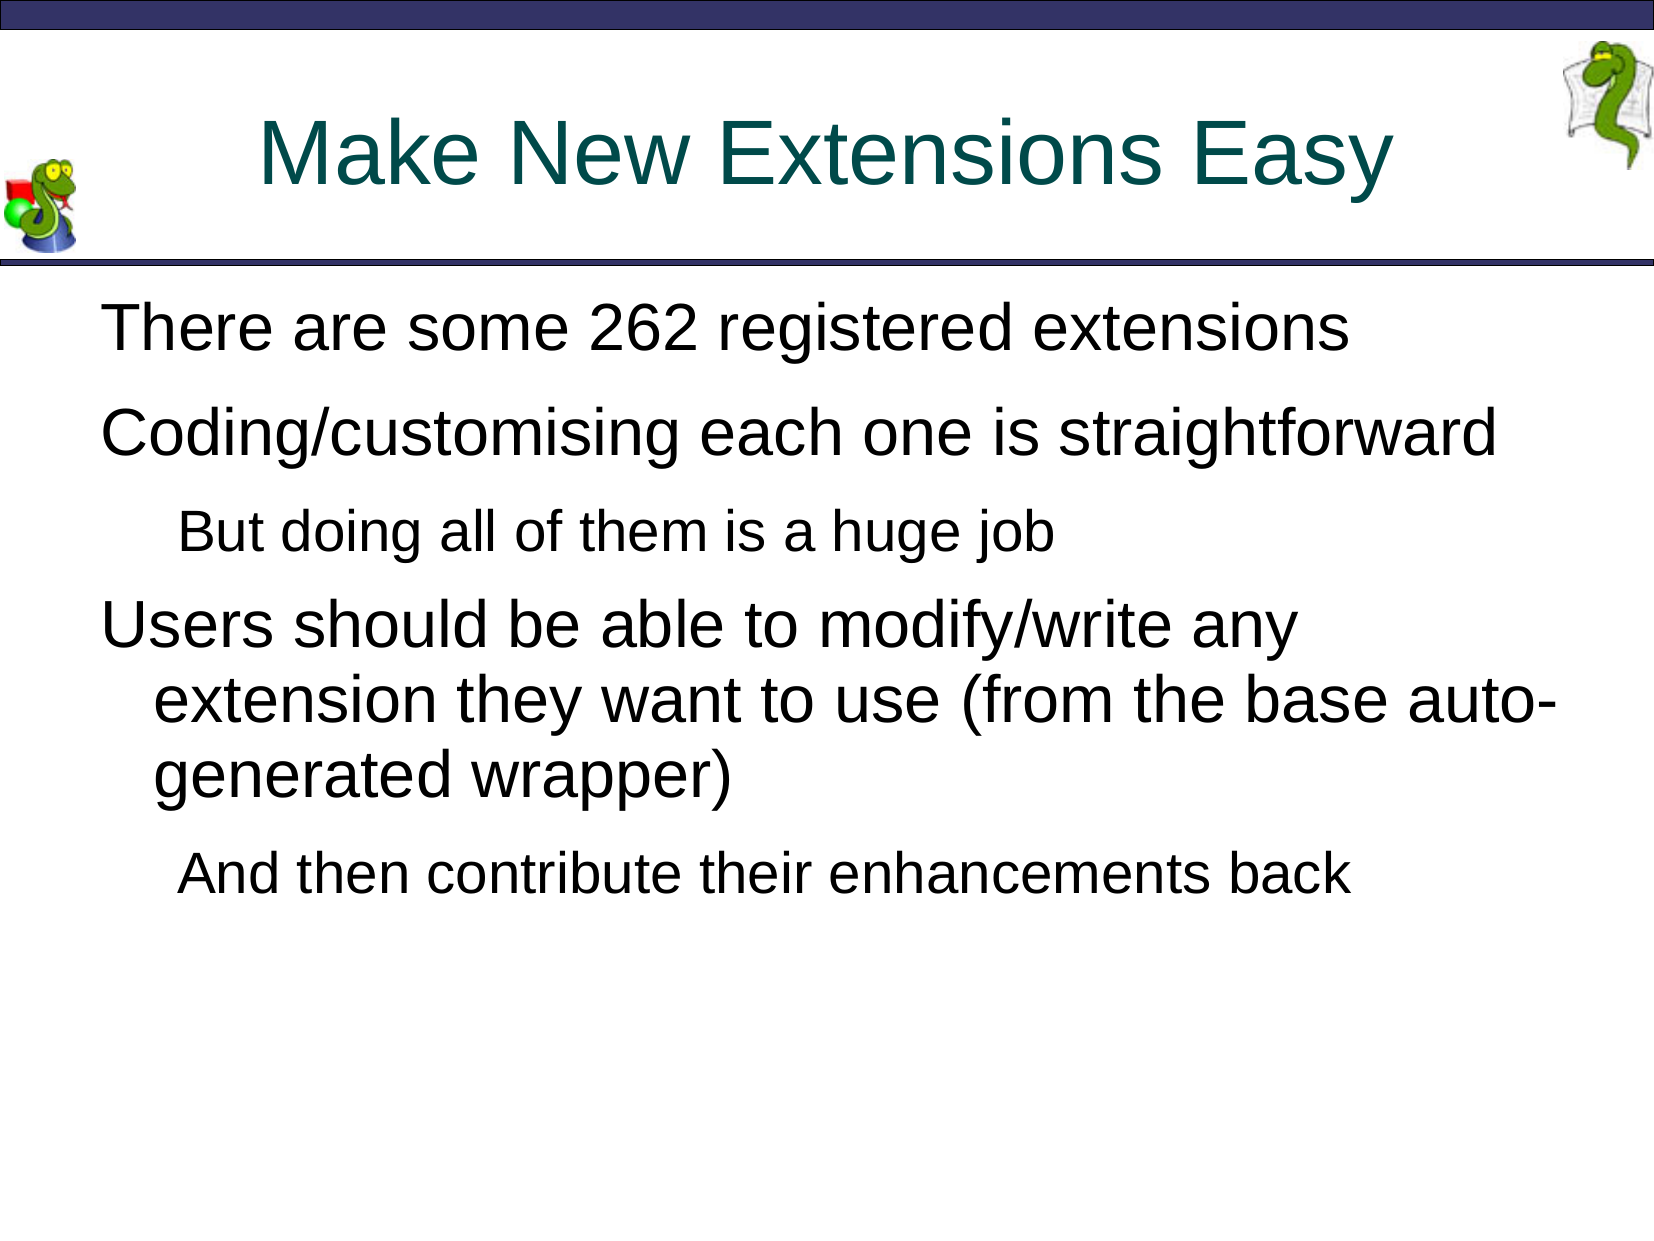

# Make New Extensions Easy
There are some 262 registered extensions
Coding/customising each one is straightforward
But doing all of them is a huge job
Users should be able to modify/write any extension they want to use (from the base auto-generated wrapper)
And then contribute their enhancements back